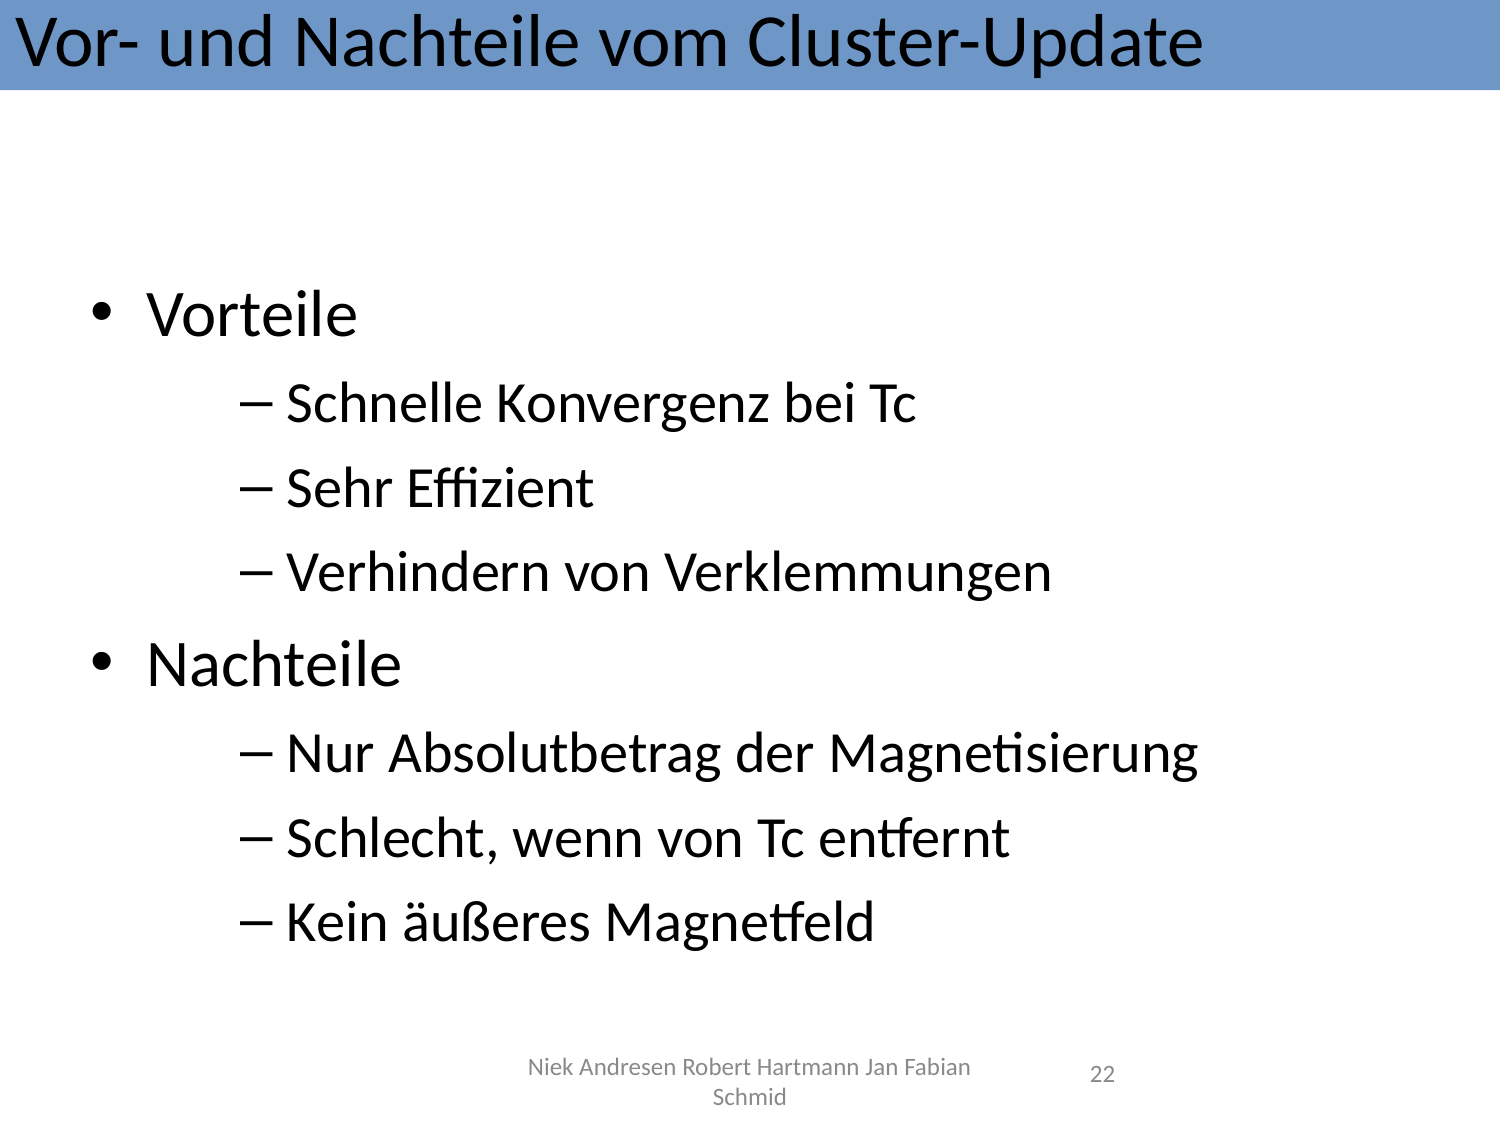

Vor- und Nachteile vom Cluster-Update
# Vorteile
Schnelle Konvergenz bei Tc
Sehr Effizient
Verhindern von Verklemmungen
Nachteile
Nur Absolutbetrag der Magnetisierung
Schlecht, wenn von Tc entfernt
Kein äußeres Magnetfeld
Niek Andresen Robert Hartmann Jan Fabian Schmid